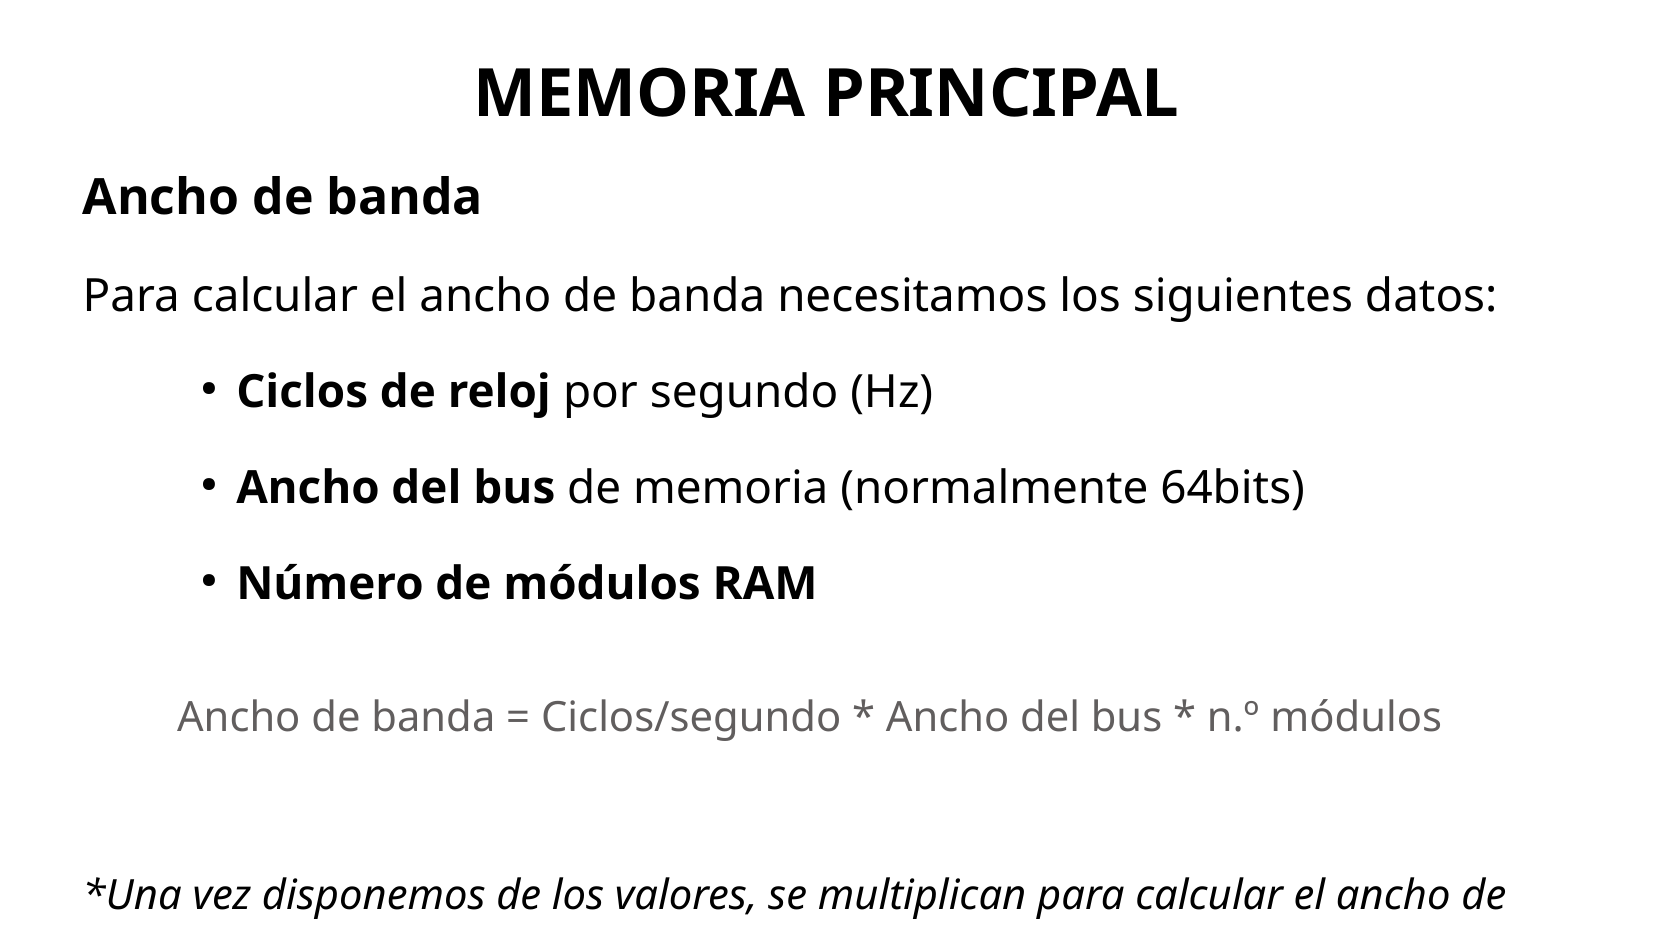

# MEMORIA PRINCIPAL
Ancho de banda
Para calcular el ancho de banda necesitamos los siguientes datos:
Ciclos de reloj por segundo (Hz)
Ancho del bus de memoria (normalmente 64bits)
Número de módulos RAM
Ancho de banda = Ciclos/segundo * Ancho del bus * n.º módulos
*Una vez disponemos de los valores, se multiplican para calcular el ancho de banda